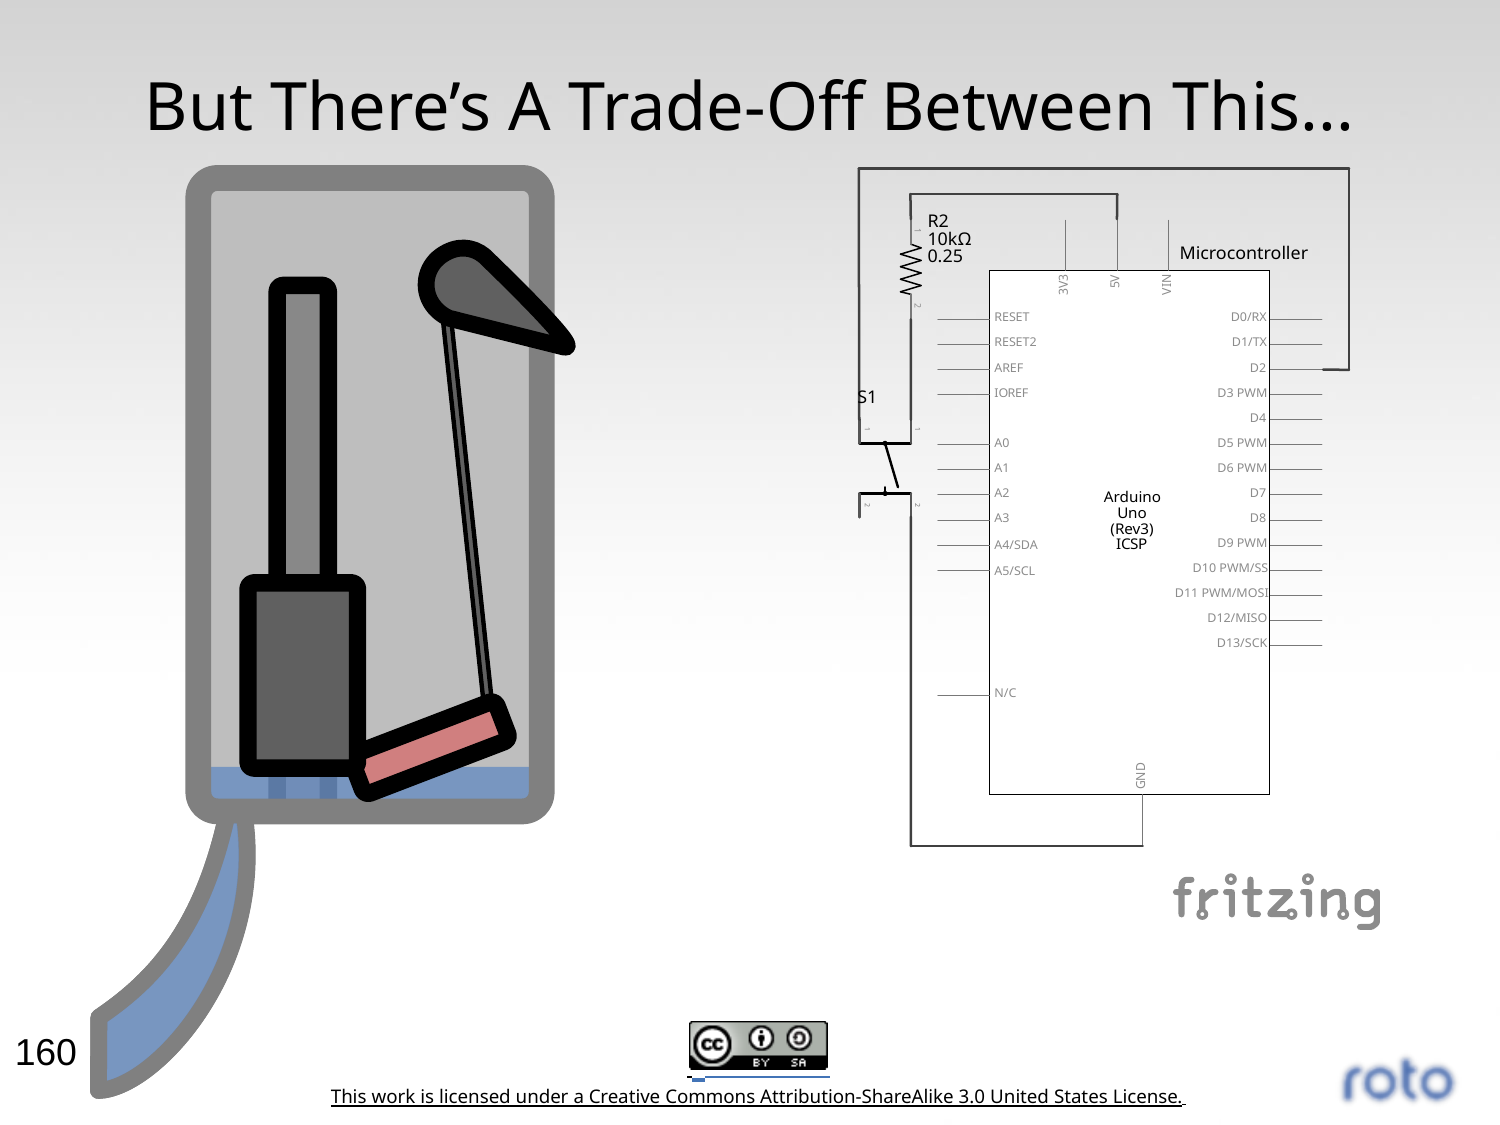

# But There’s A Trade-Off Between This...